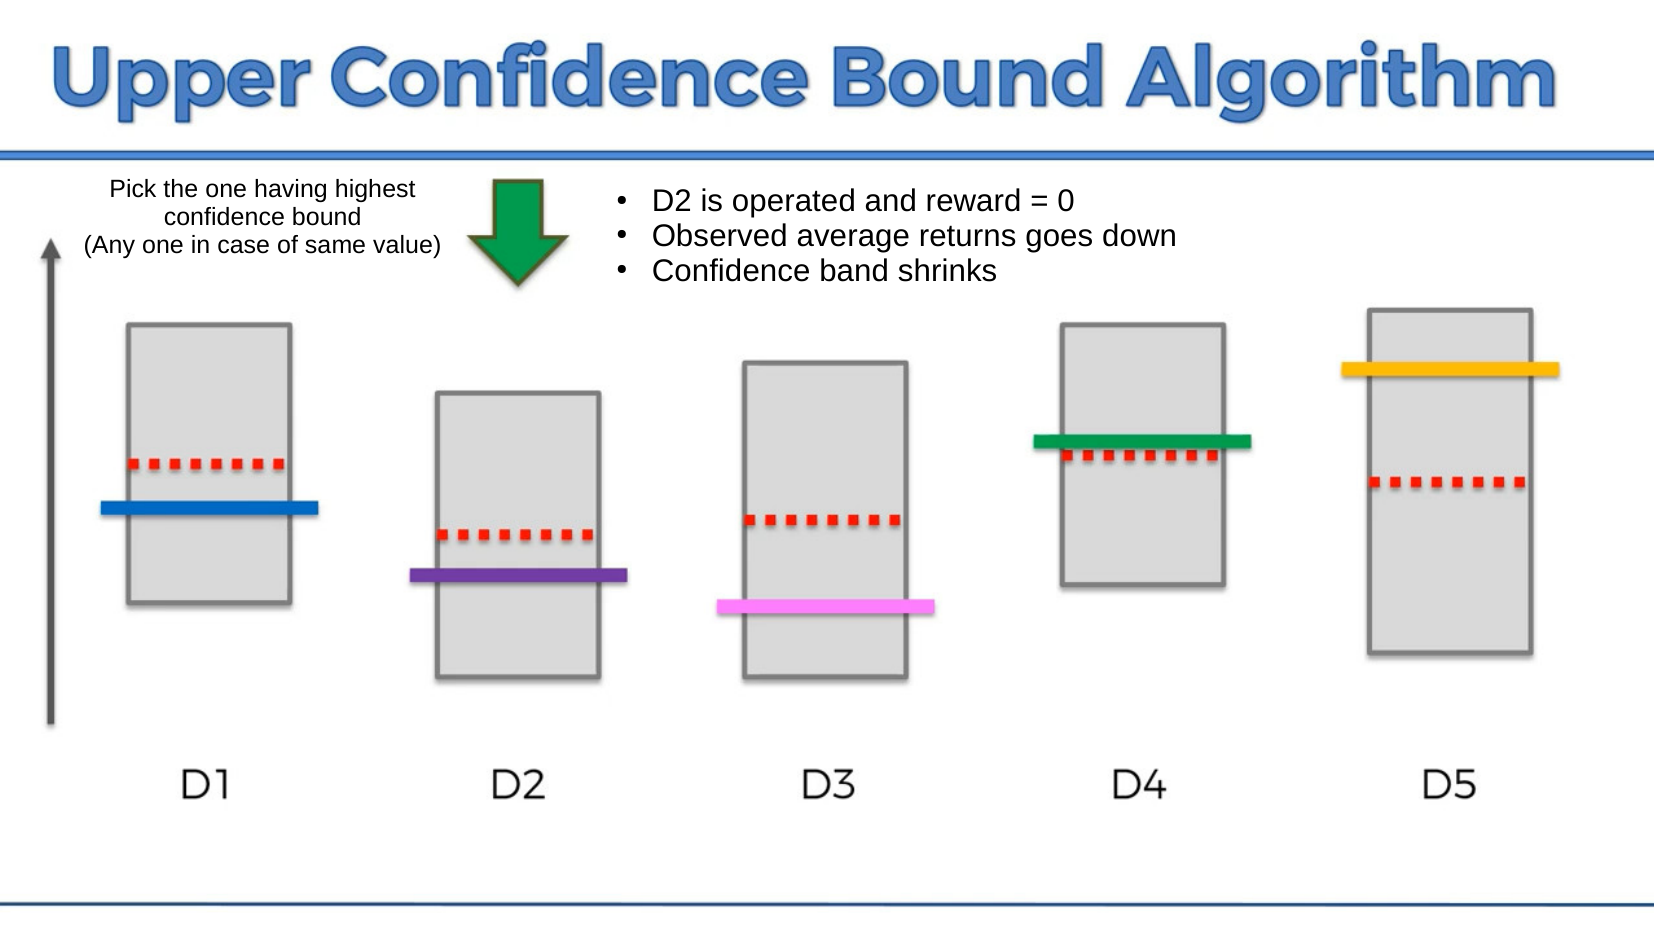

Pick the one having highest confidence bound
(Any one in case of same value)
D2 is operated and reward = 0
Observed average returns goes down
Confidence band shrinks